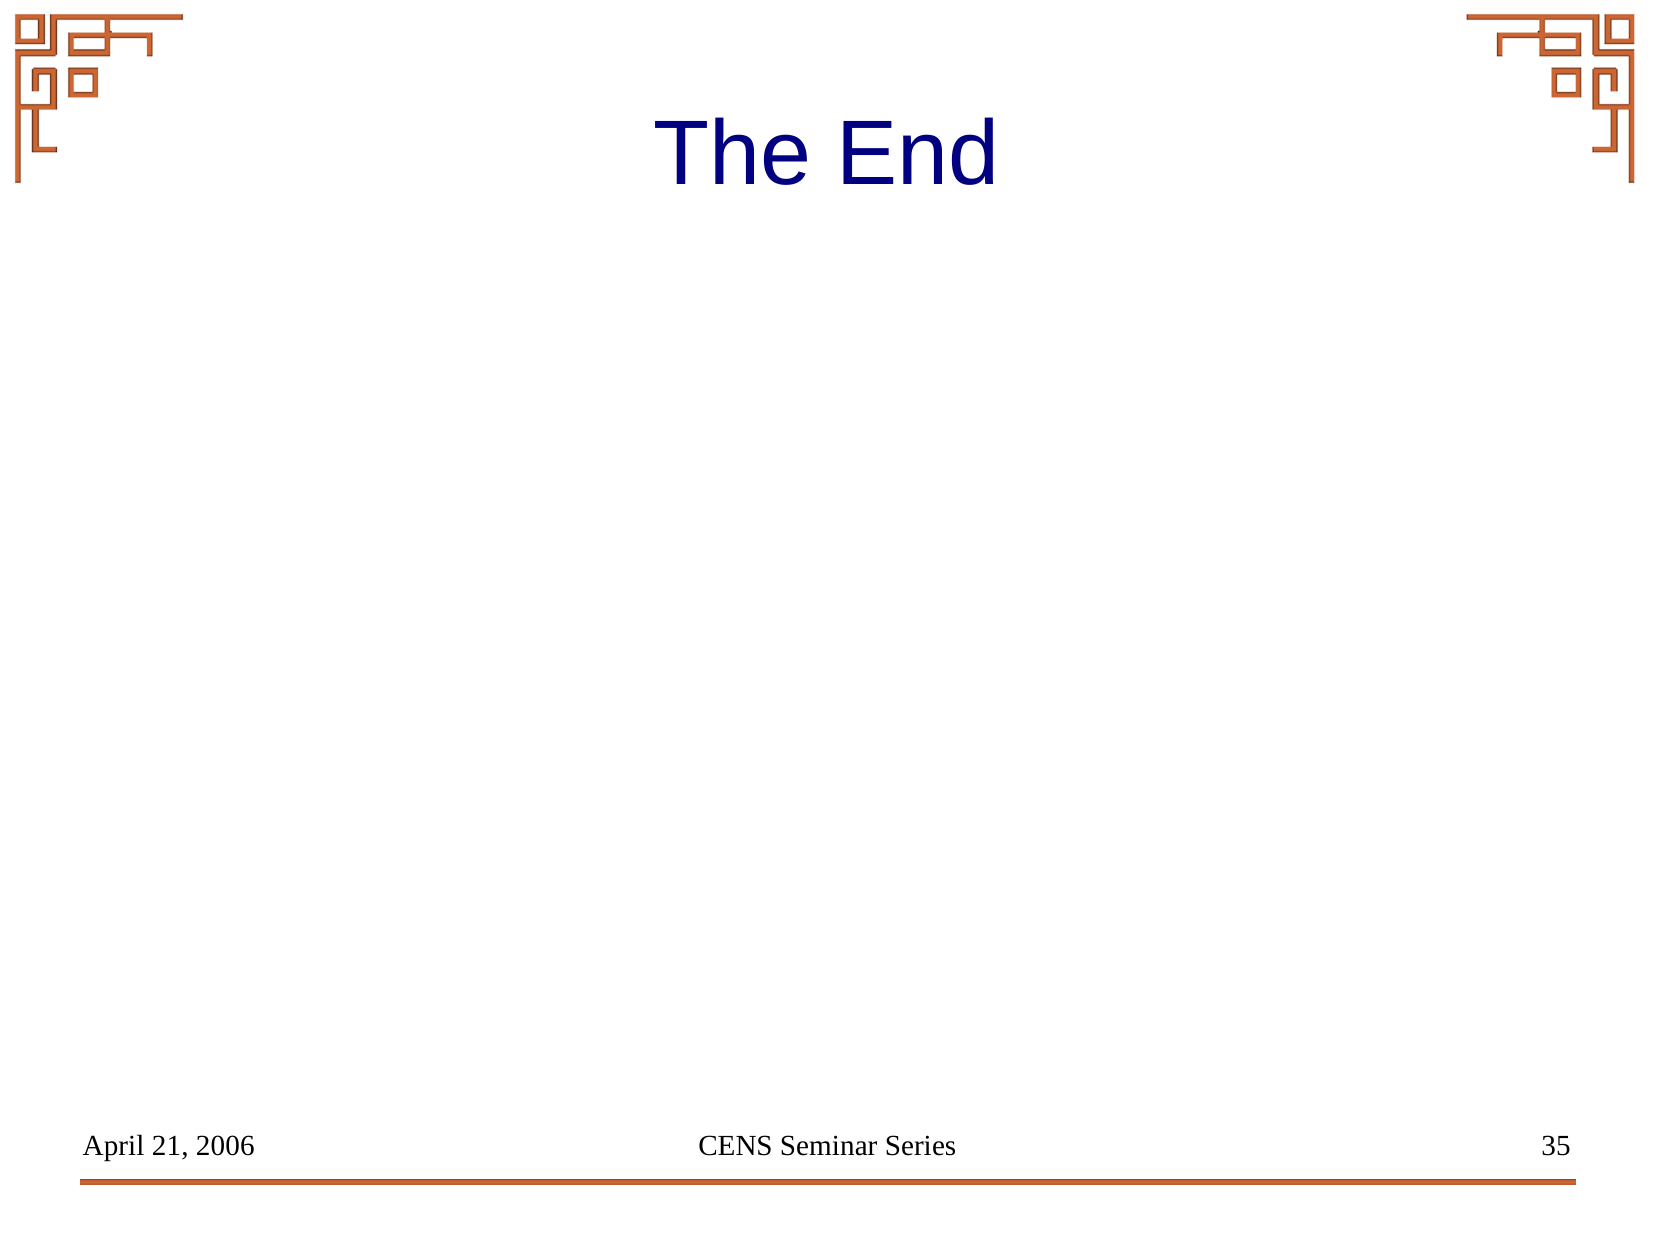

# The End
April 21, 2006
CENS Seminar Series
35